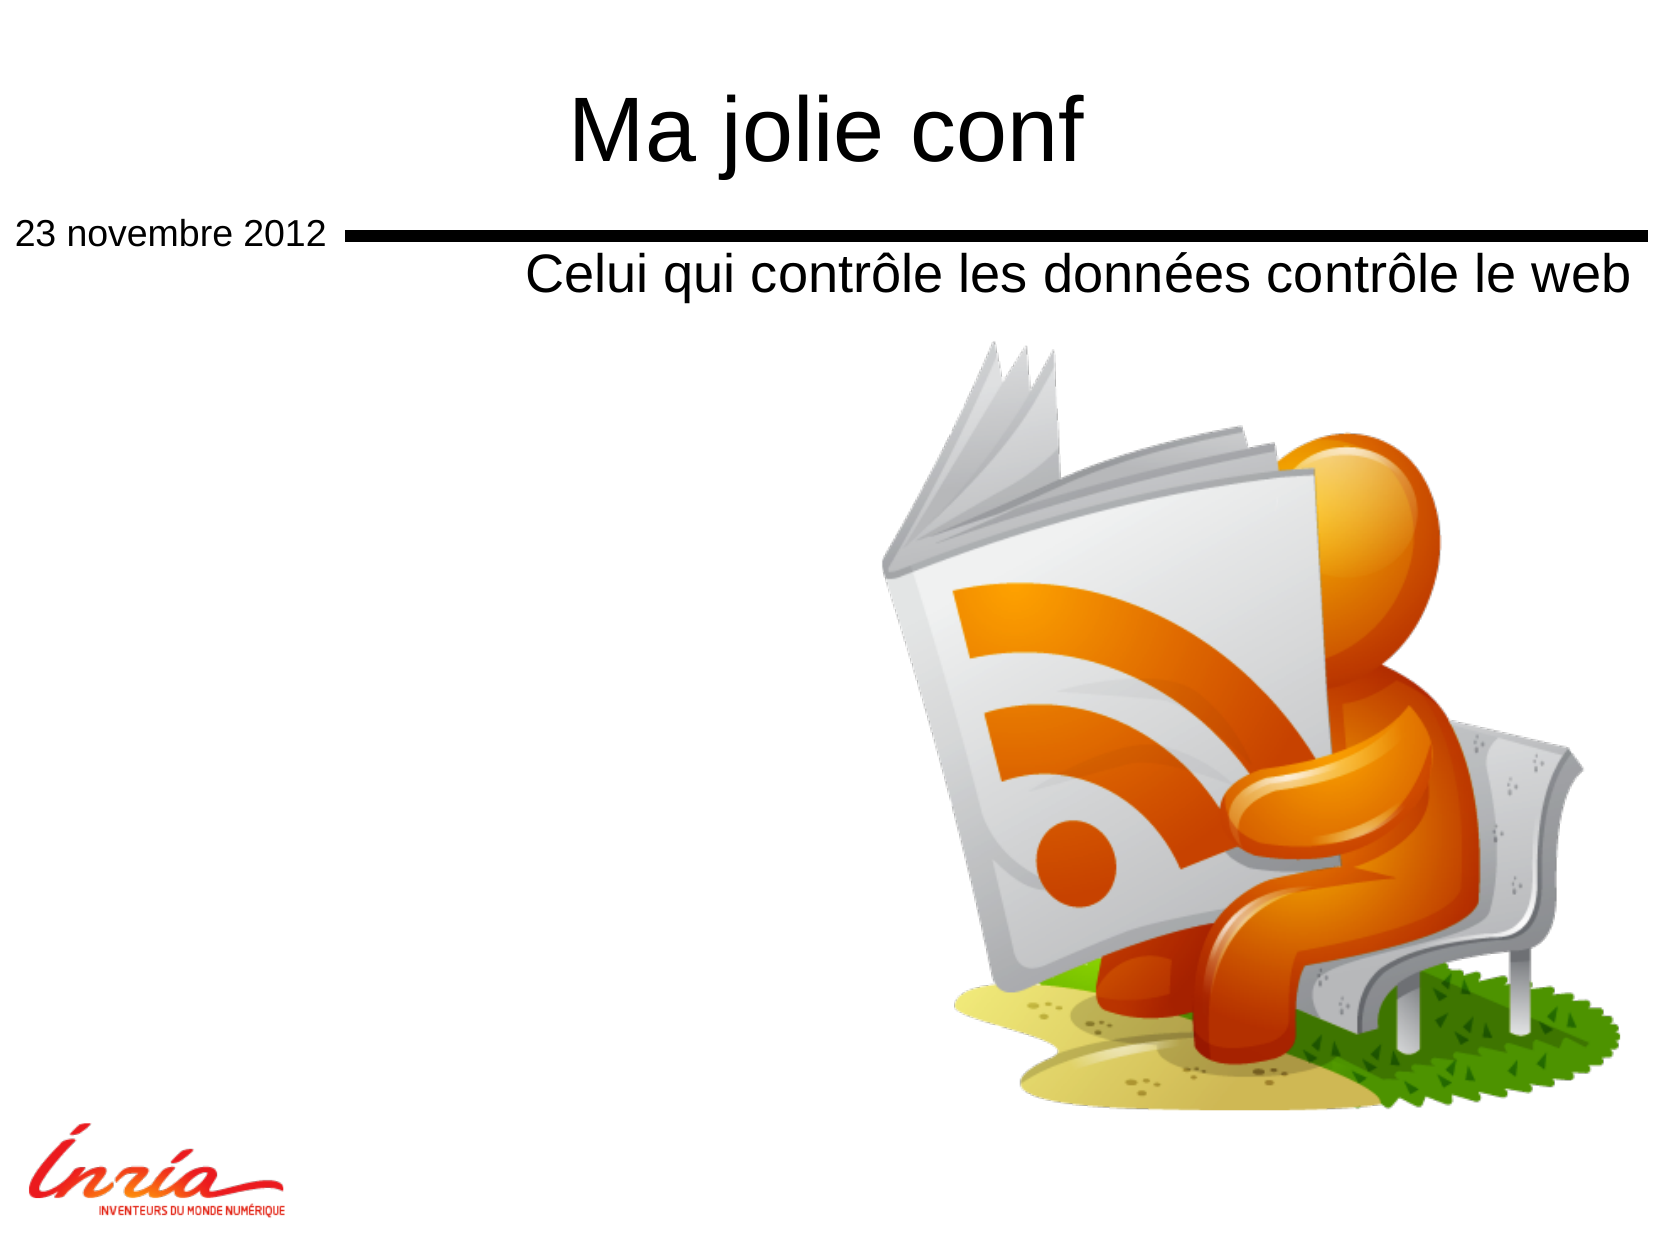

# Ma jolie conf
23 novembre 2012
Celui qui contrôle les données contrôle le web
Christophe DESCLAUX